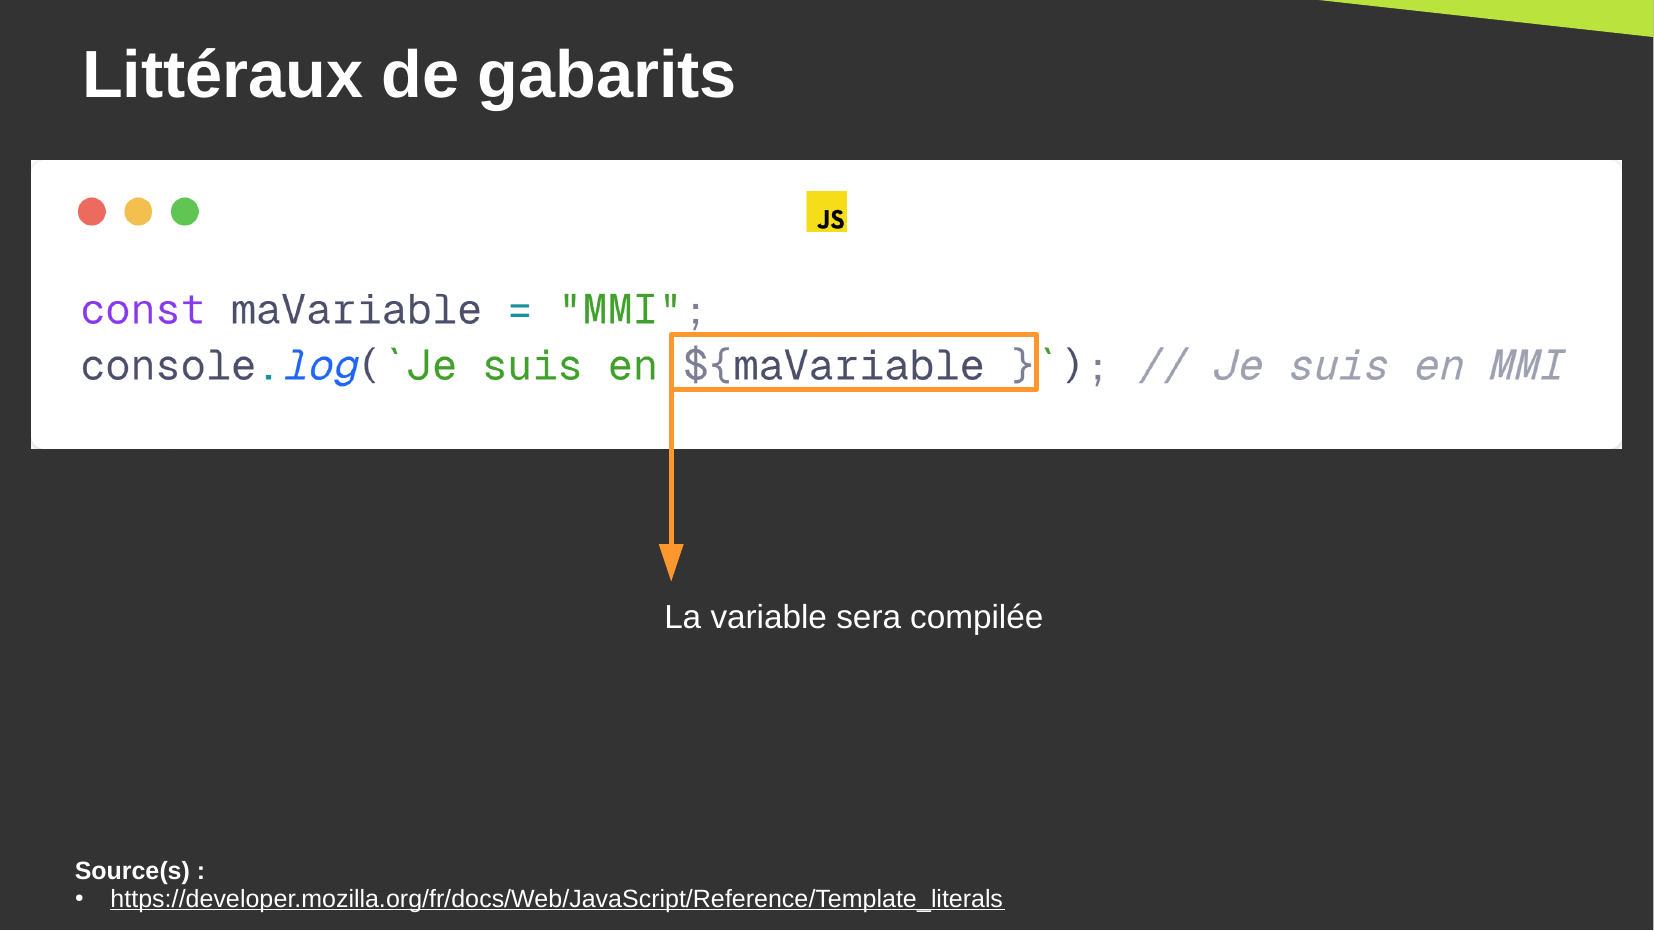

# Littéraux de gabarits
La variable sera compilée
Source(s) :
https://developer.mozilla.org/fr/docs/Web/JavaScript/Reference/Template_literals